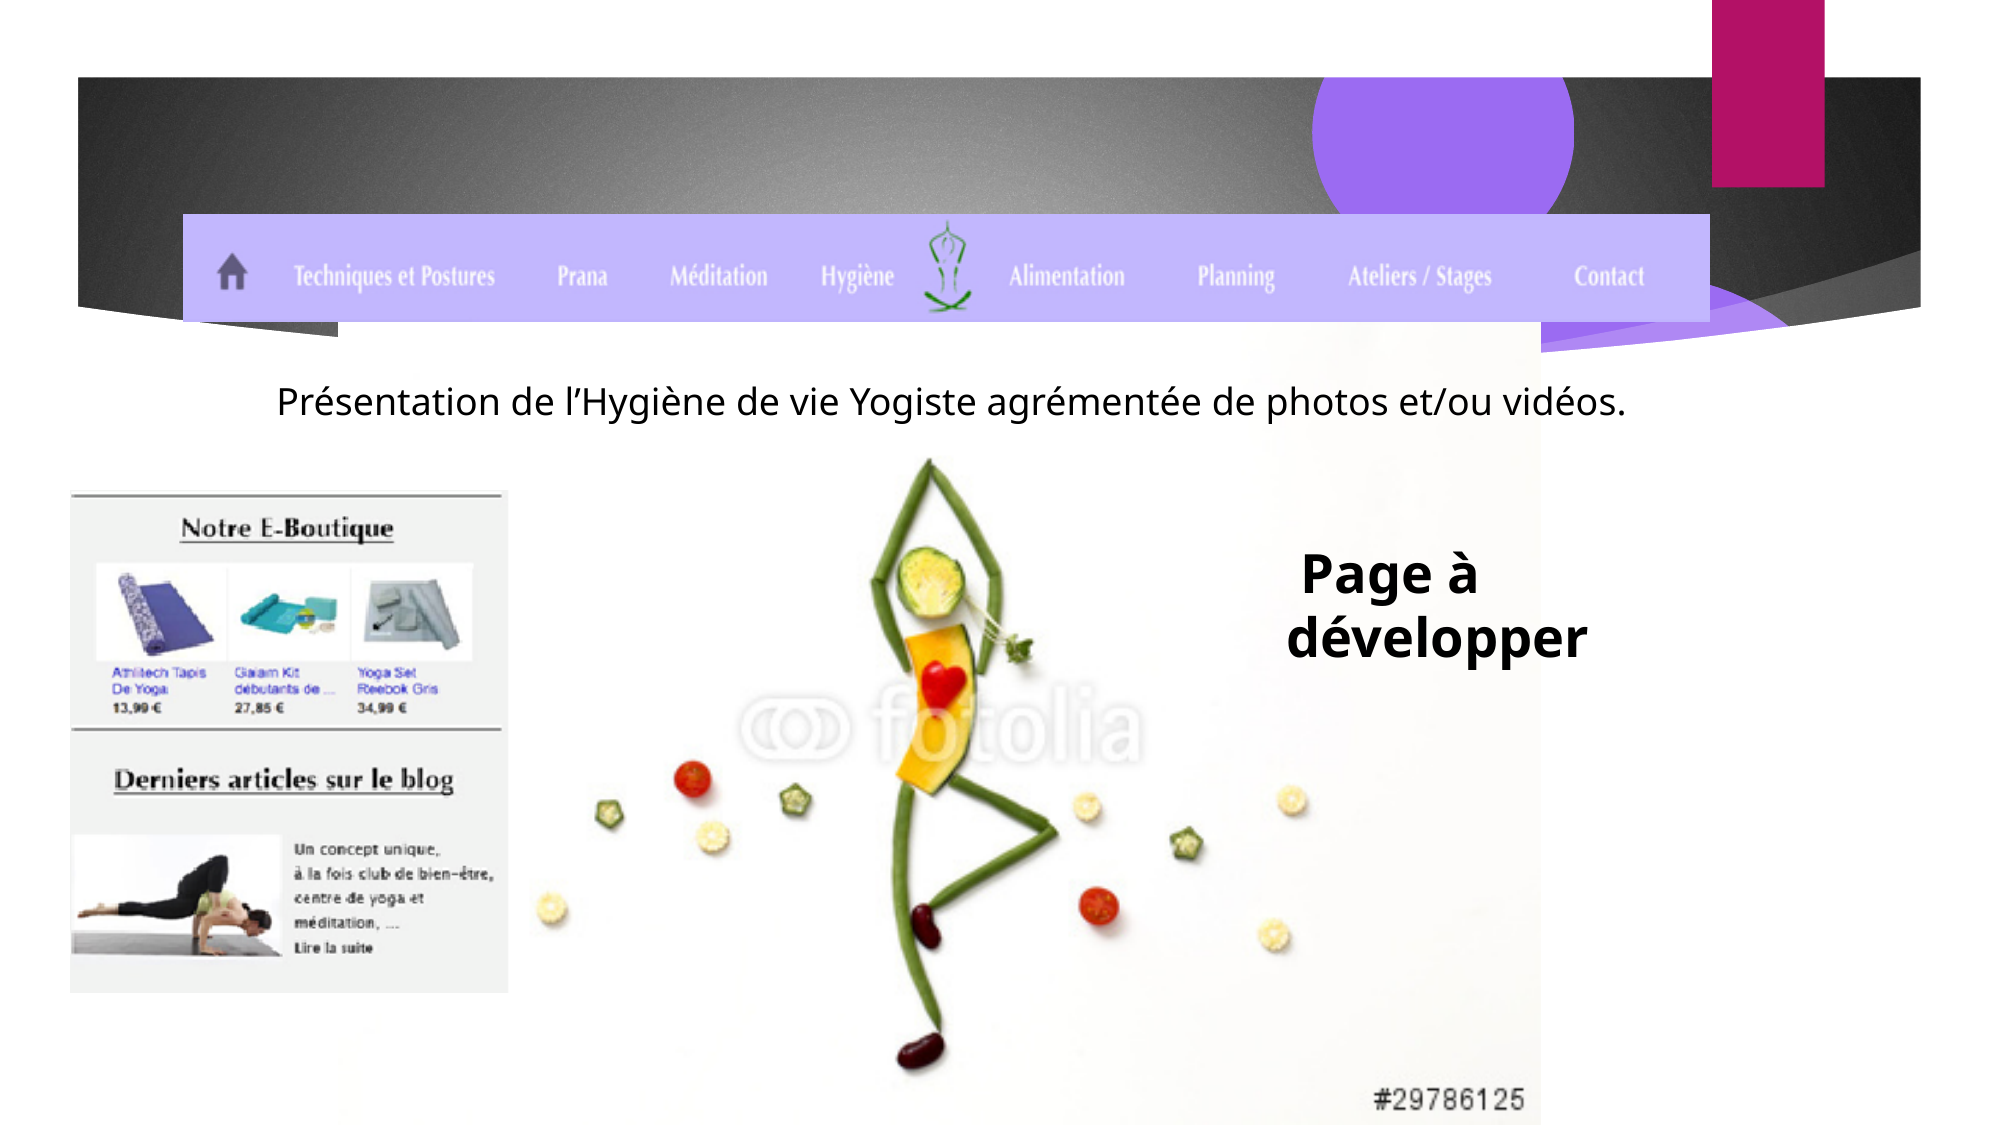

Présentation de l’Hygiène de vie Yogiste agrémentée de photos et/ou vidéos.
 Page à développer